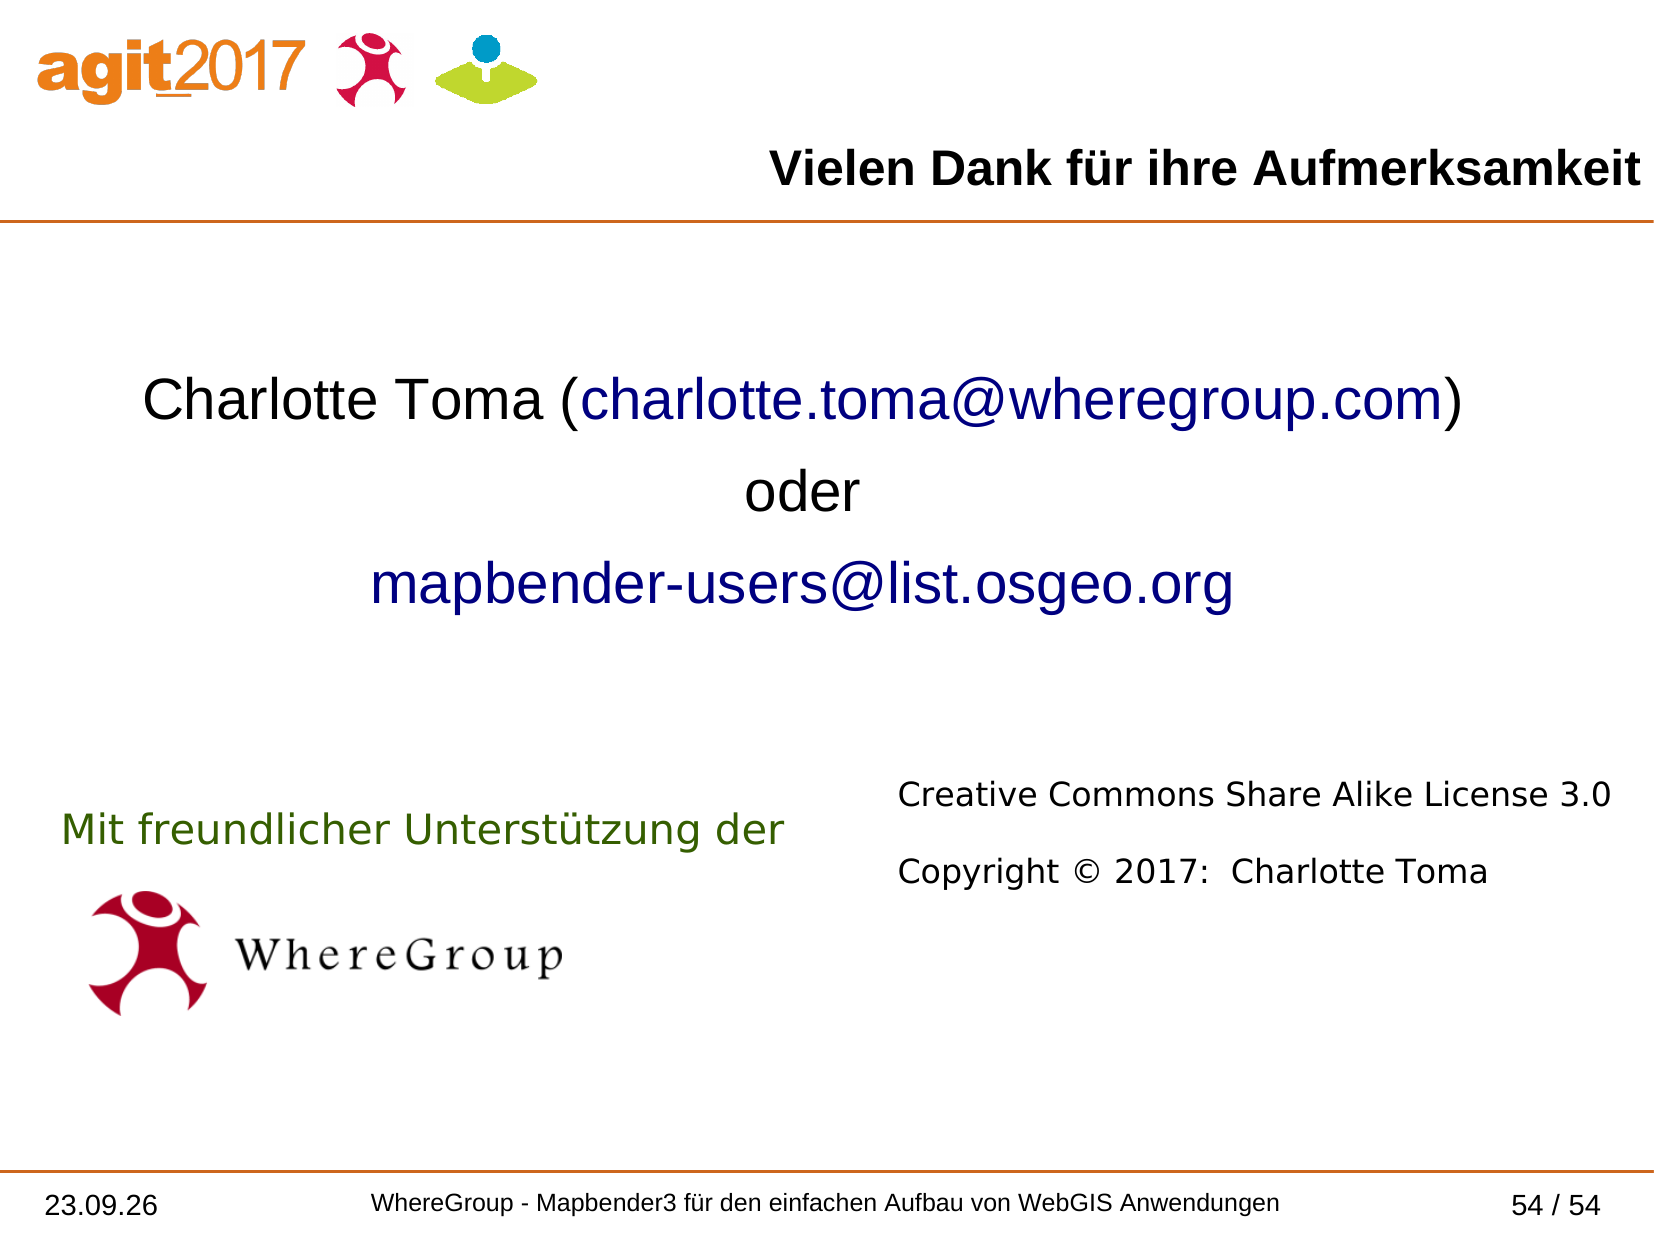

# Vielen Dank für ihre Aufmerksamkeit
Charlotte Toma (charlotte.toma@wheregroup.com)
oder
mapbender-users@list.osgeo.org
Creative Commons Share Alike License 3.0
Copyright © 2017: Charlotte Toma
Mit freundlicher Unterstützung der